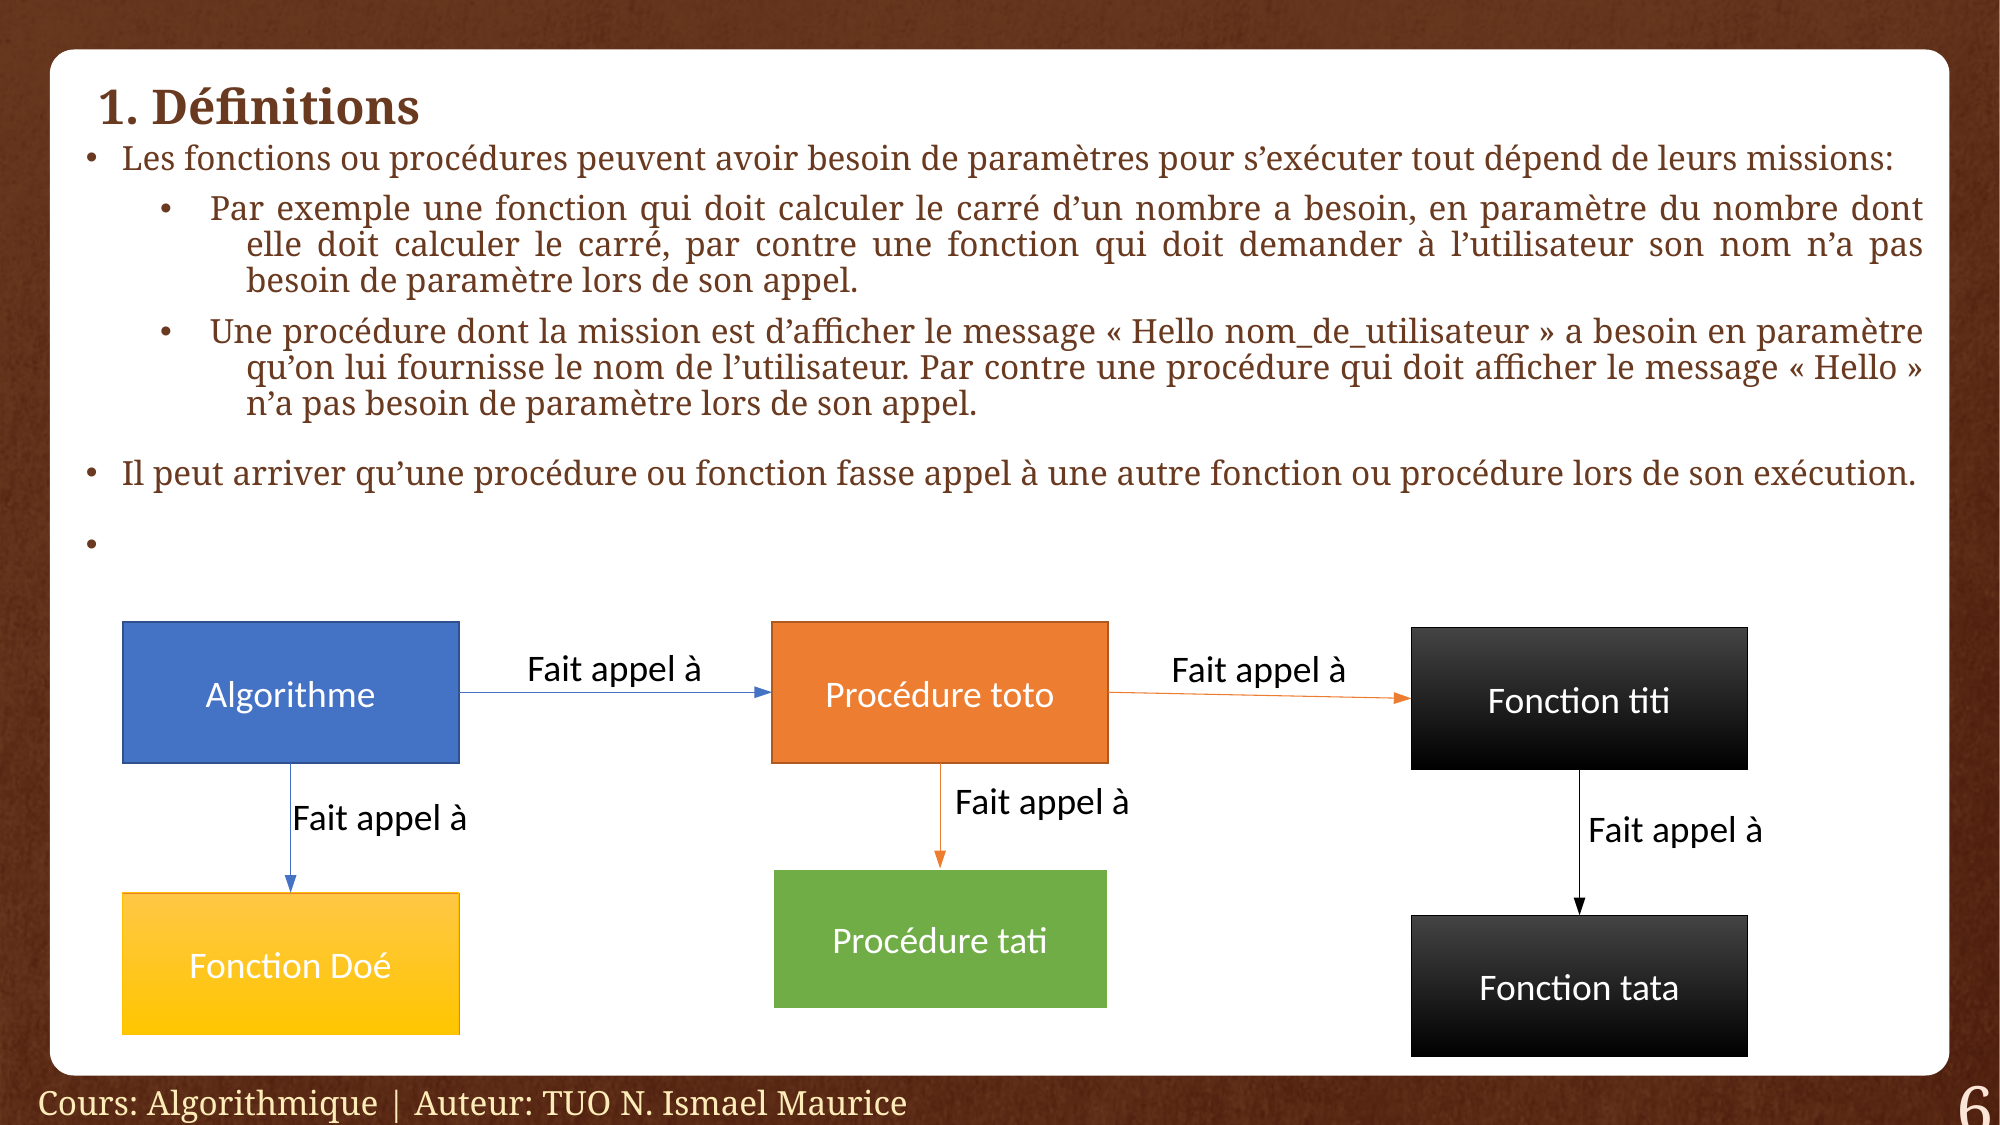

# 1. Définitions
Les fonctions ou procédures peuvent avoir besoin de paramètres pour s’exécuter tout dépend de leurs missions:
Par exemple une fonction qui doit calculer le carré d’un nombre a besoin, en paramètre du nombre dont elle doit calculer le carré, par contre une fonction qui doit demander à l’utilisateur son nom n’a pas besoin de paramètre lors de son appel.
Une procédure dont la mission est d’afficher le message « Hello nom_de_utilisateur » a besoin en paramètre qu’on lui fournisse le nom de l’utilisateur. Par contre une procédure qui doit afficher le message « Hello » n’a pas besoin de paramètre lors de son appel.
Il peut arriver qu’une procédure ou fonction fasse appel à une autre fonction ou procédure lors de son exécution.
Algorithme
Procédure toto
Fonction titi
Fait appel à
Fait appel à
Fait appel à
Fait appel à
Fait appel à
Procédure tati
Fonction Doé
Fonction tata
6
Cours: Algorithmique | Auteur: TUO N. Ismael Maurice